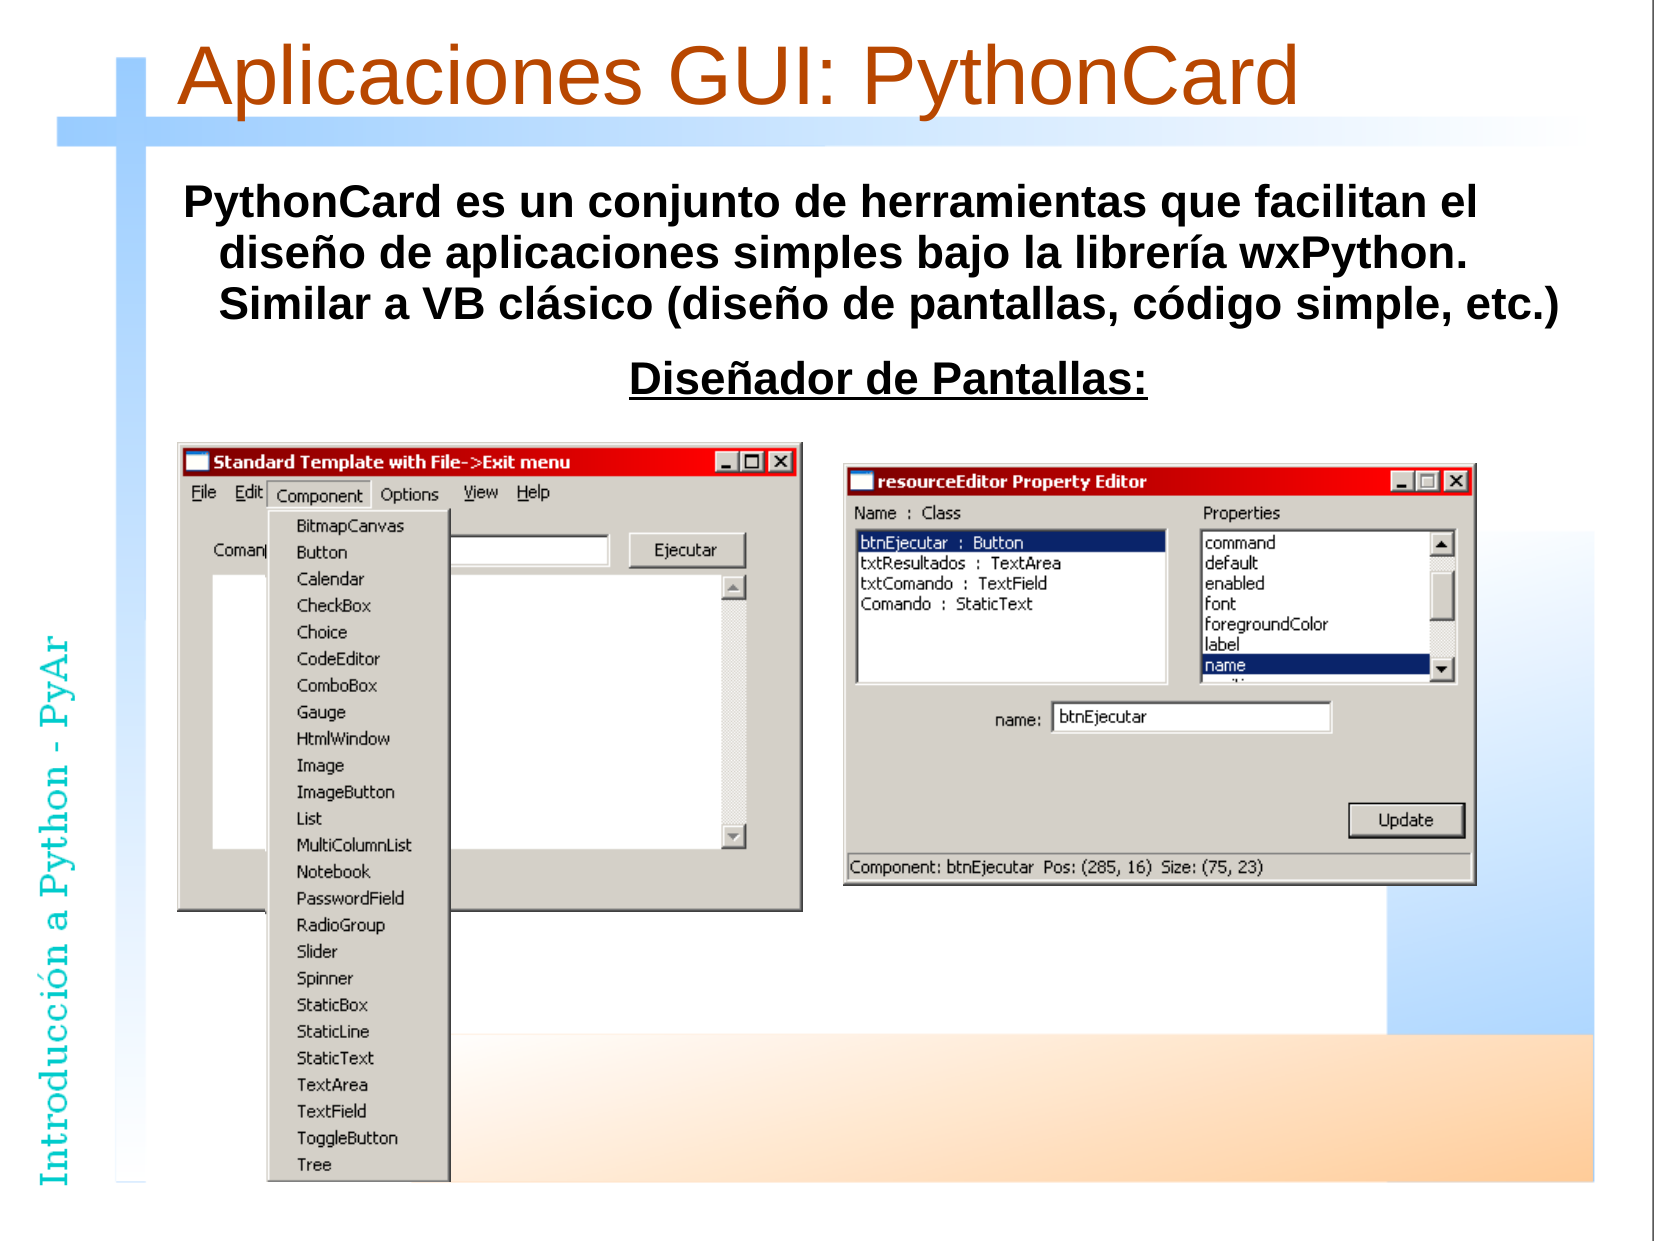

# Aplicaciones GUI: PythonCard
PythonCard es un conjunto de herramientas que facilitan el diseño de aplicaciones simples bajo la librería wxPython. Similar a VB clásico (diseño de pantallas, código simple, etc.)
Diseñador de Pantallas: